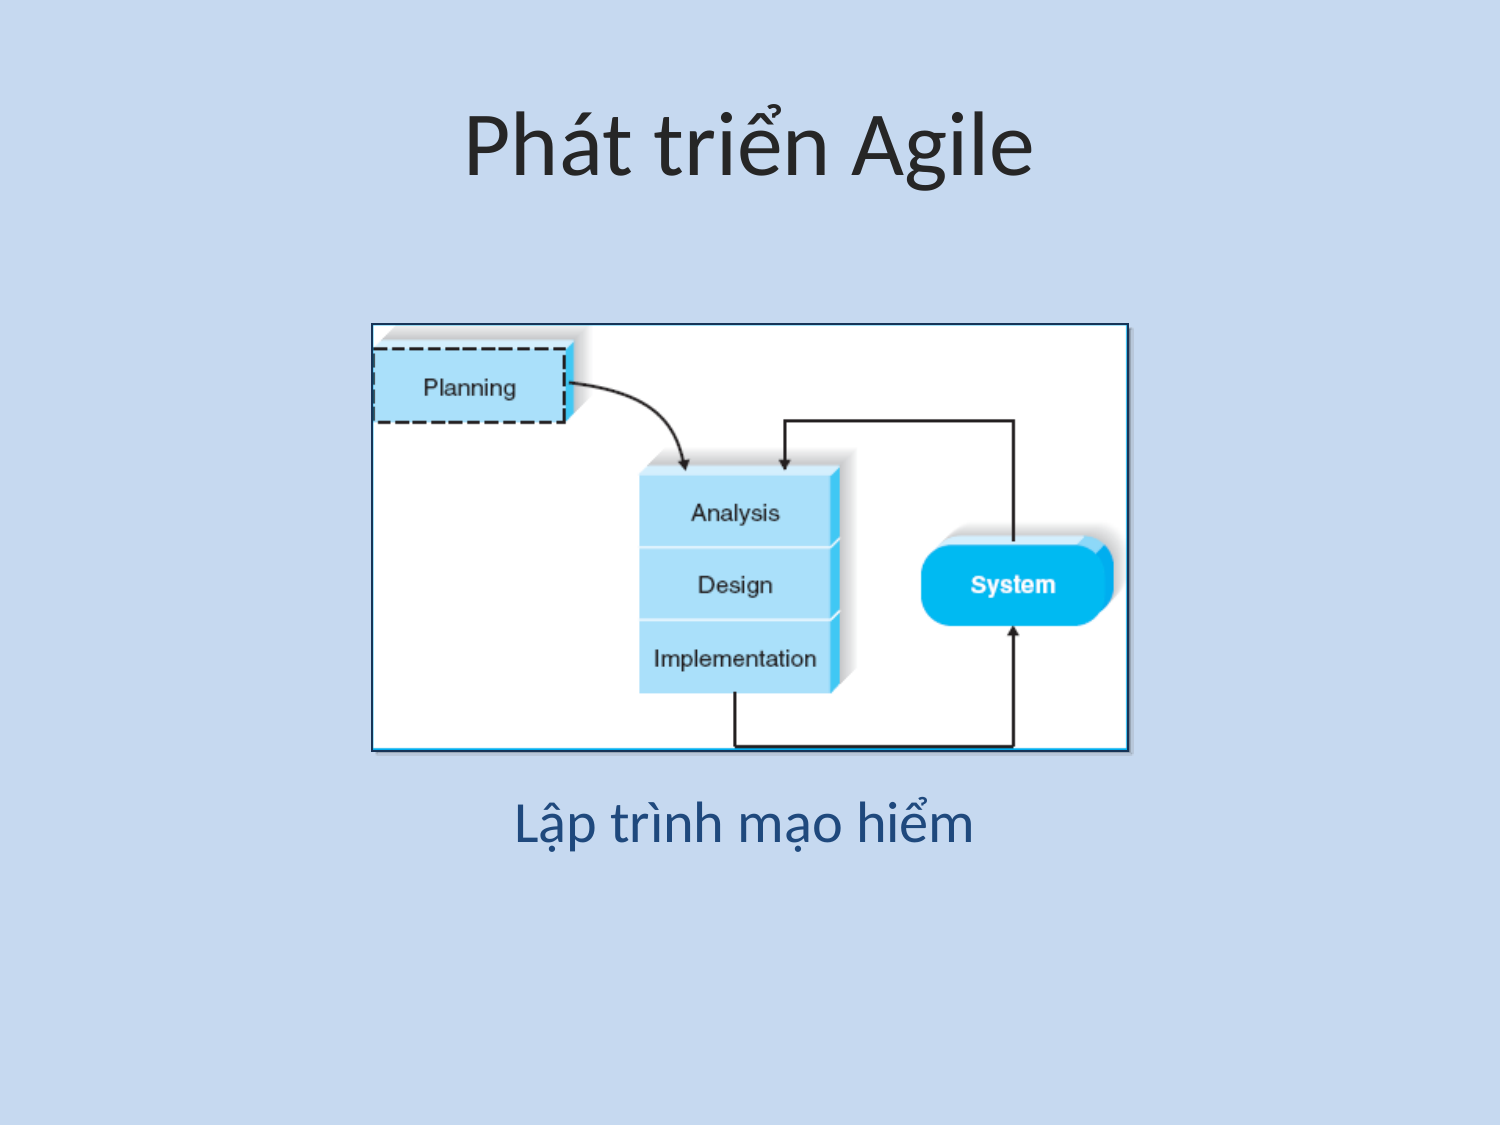

# Phát triển Agile
Lập trình mạo hiểm